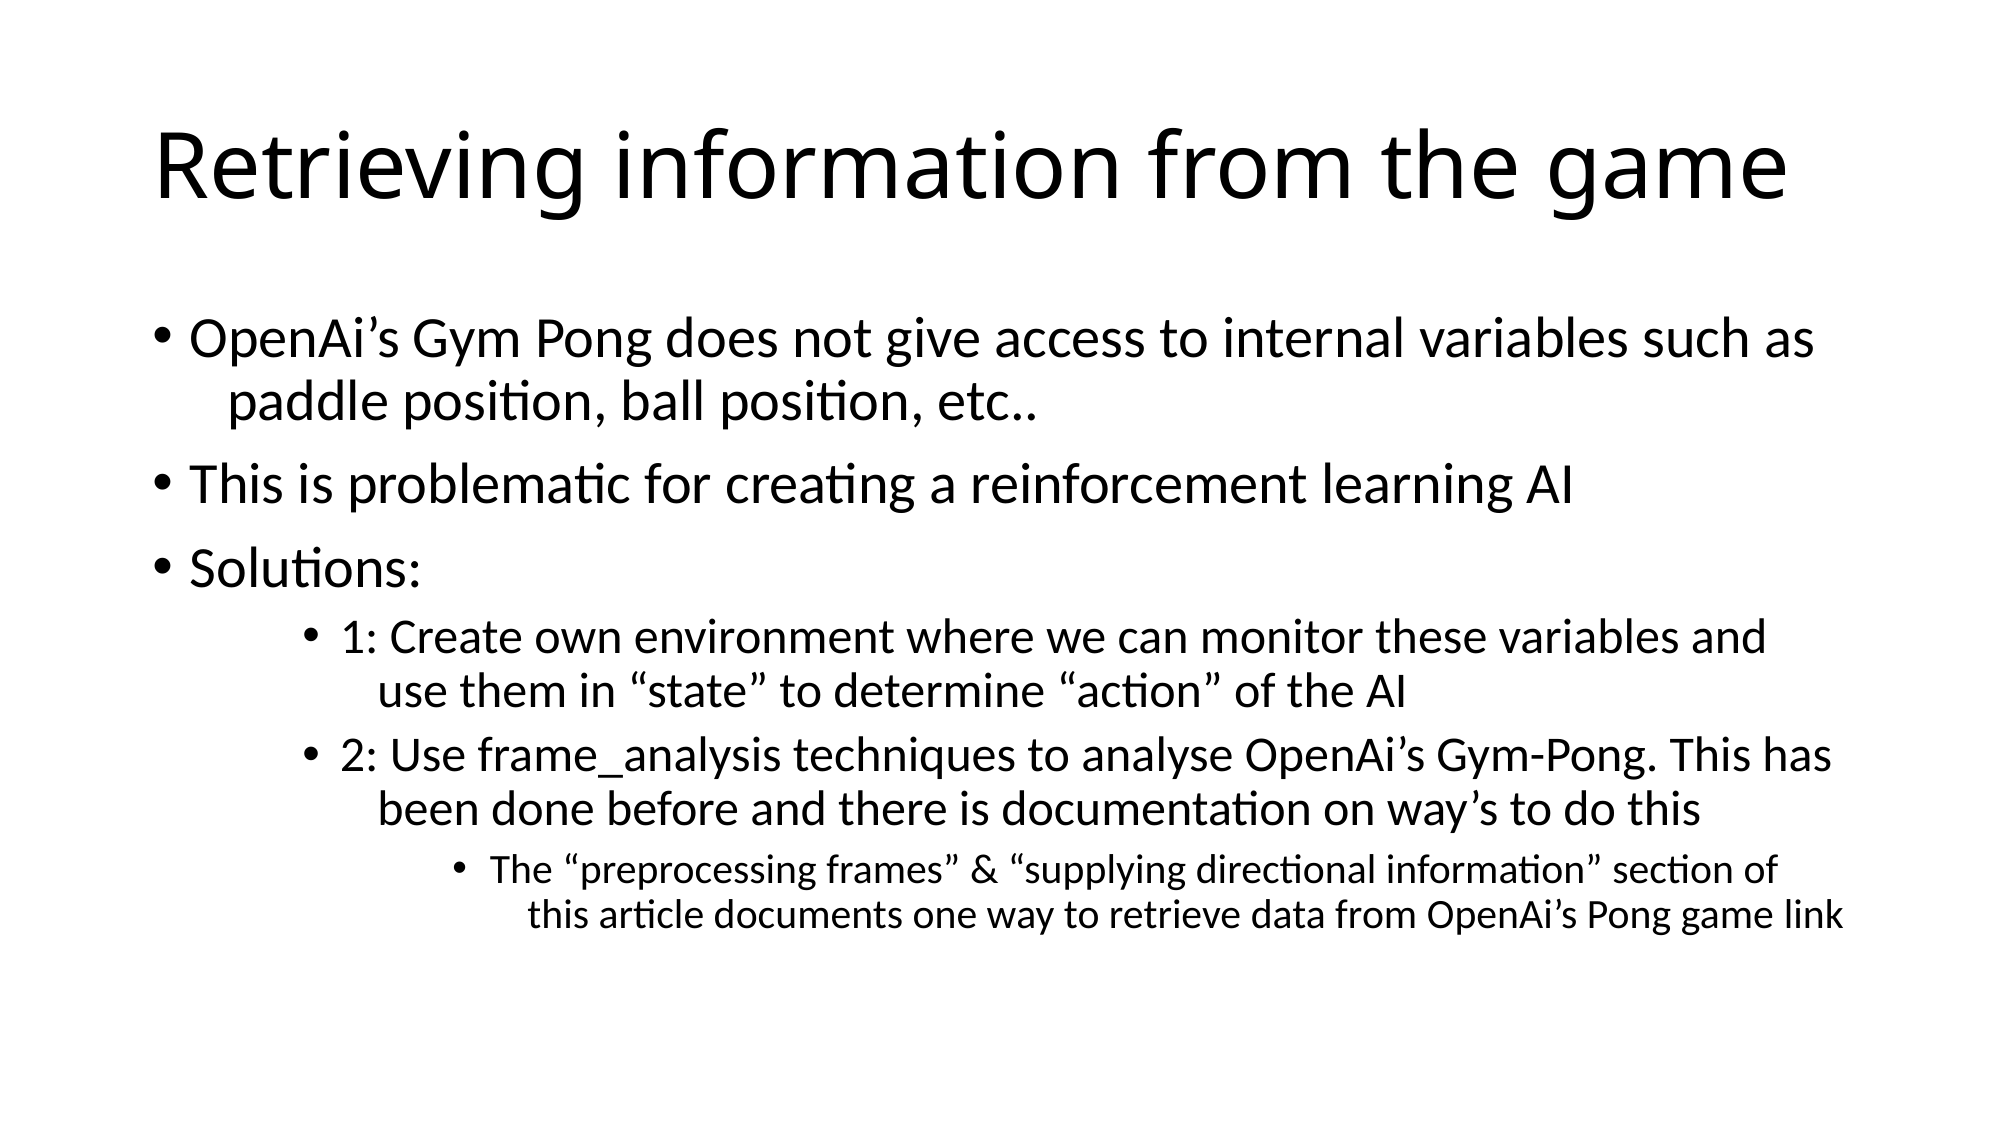

# Retrieving information from the game
OpenAi’s Gym Pong does not give access to internal variables such as paddle position, ball position, etc..
This is problematic for creating a reinforcement learning AI
Solutions:
1: Create own environment where we can monitor these variables and use them in “state” to determine “action” of the AI
2: Use frame_analysis techniques to analyse OpenAi’s Gym-Pong. This has been done before and there is documentation on way’s to do this
The “preprocessing frames” & “supplying directional information” section of this article documents one way to retrieve data from OpenAi’s Pong game link